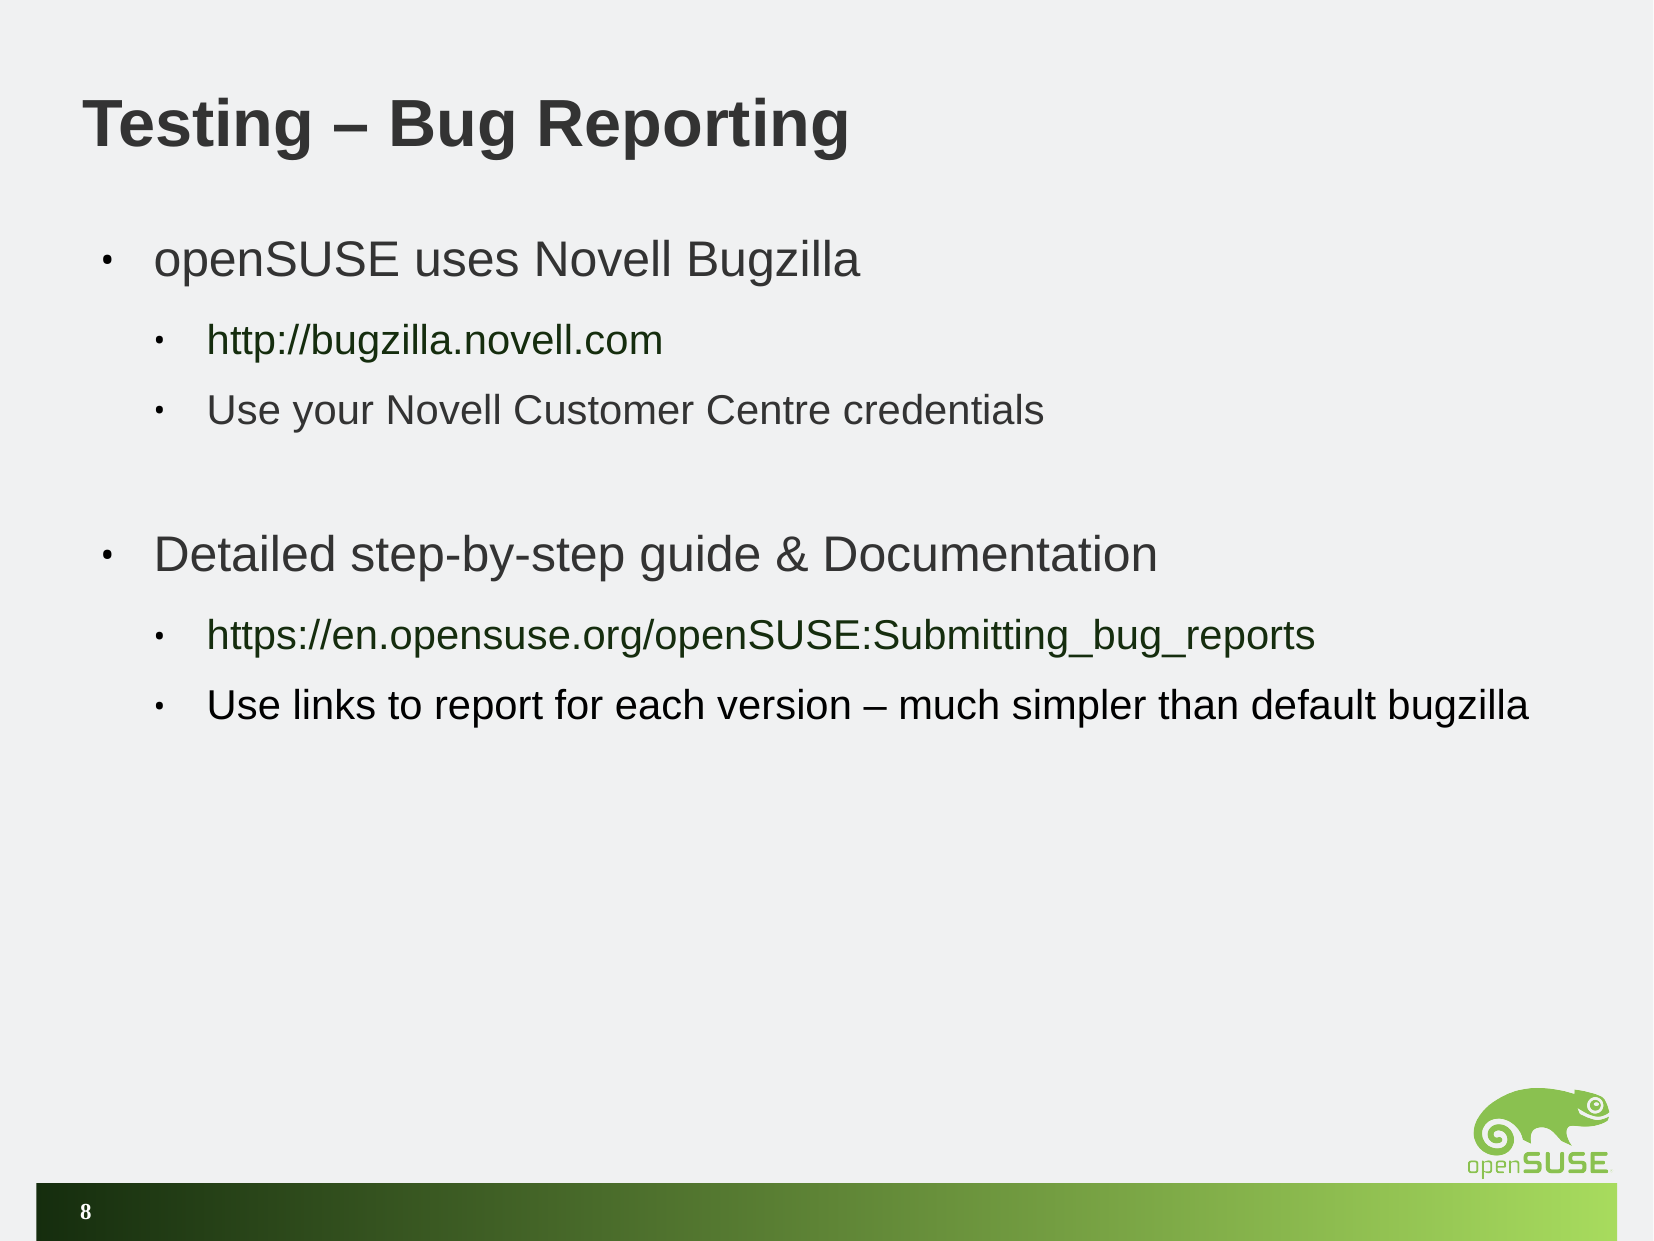

# Testing – Bug Reporting
openSUSE uses Novell Bugzilla
http://bugzilla.novell.com
Use your Novell Customer Centre credentials
Detailed step-by-step guide & Documentation
https://en.opensuse.org/openSUSE:Submitting_bug_reports
Use links to report for each version – much simpler than default bugzilla
8